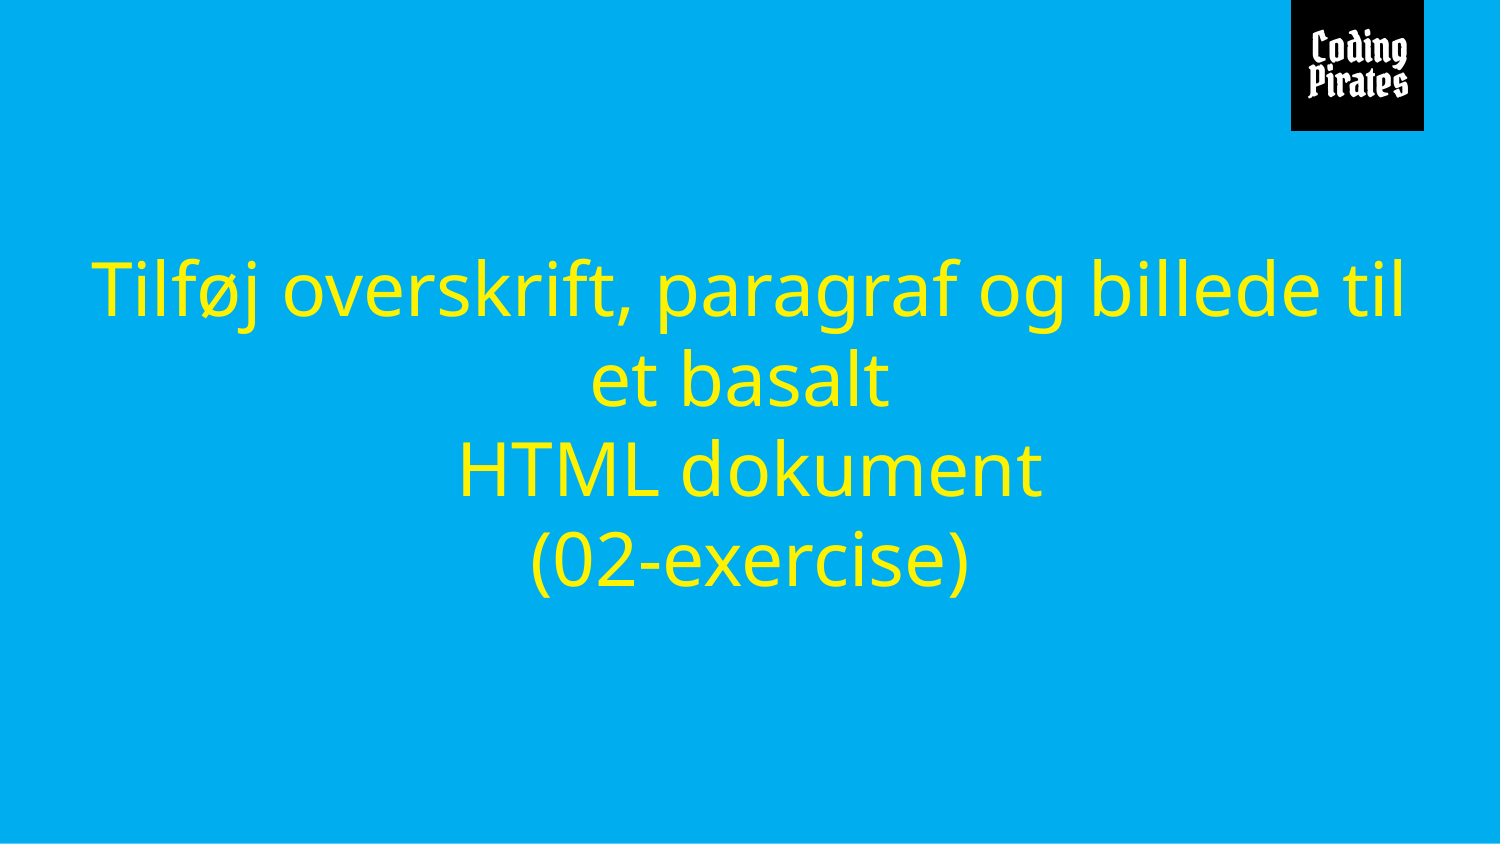

# Tilføj overskrift, paragraf og billede til et basalt HTML dokument (02-exercise)